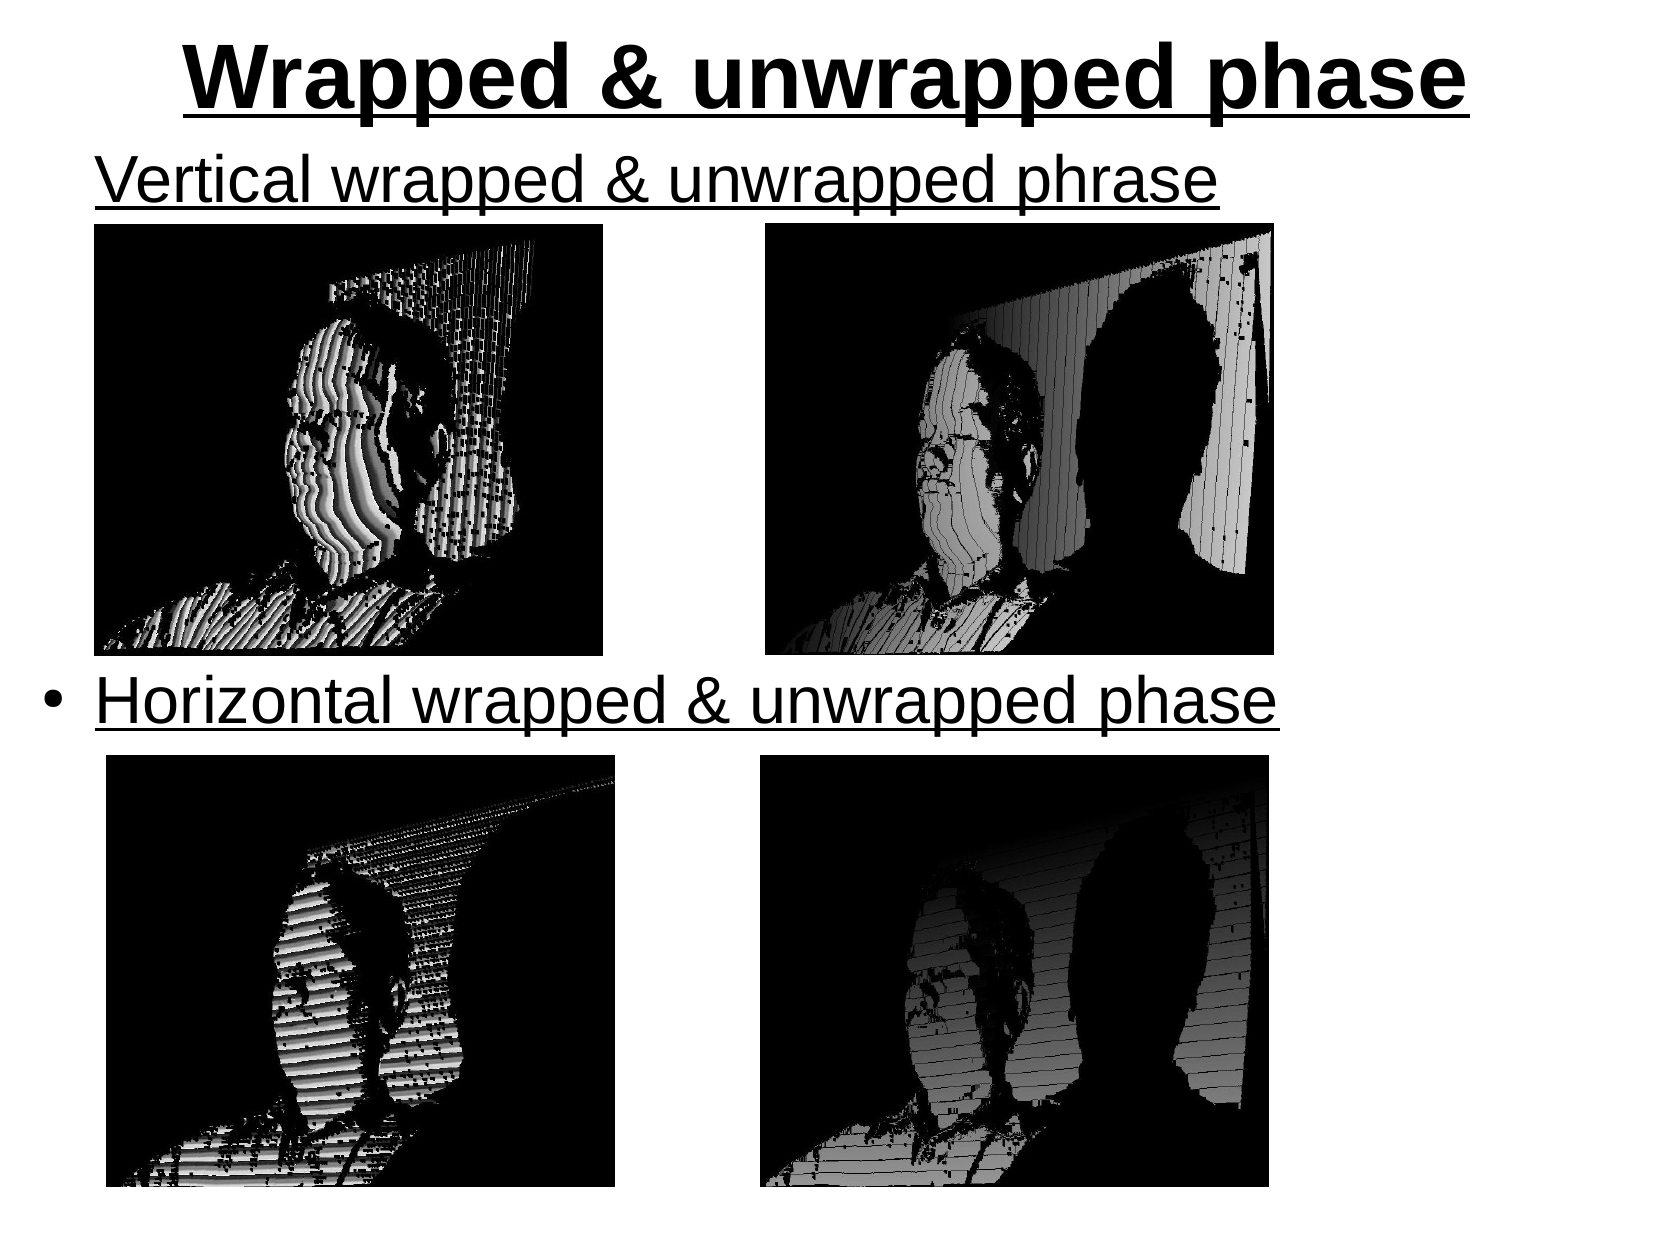

# Wrapped & unwrapped phase
Vertical wrapped & unwrapped phrase
Horizontal wrapped & unwrapped phase